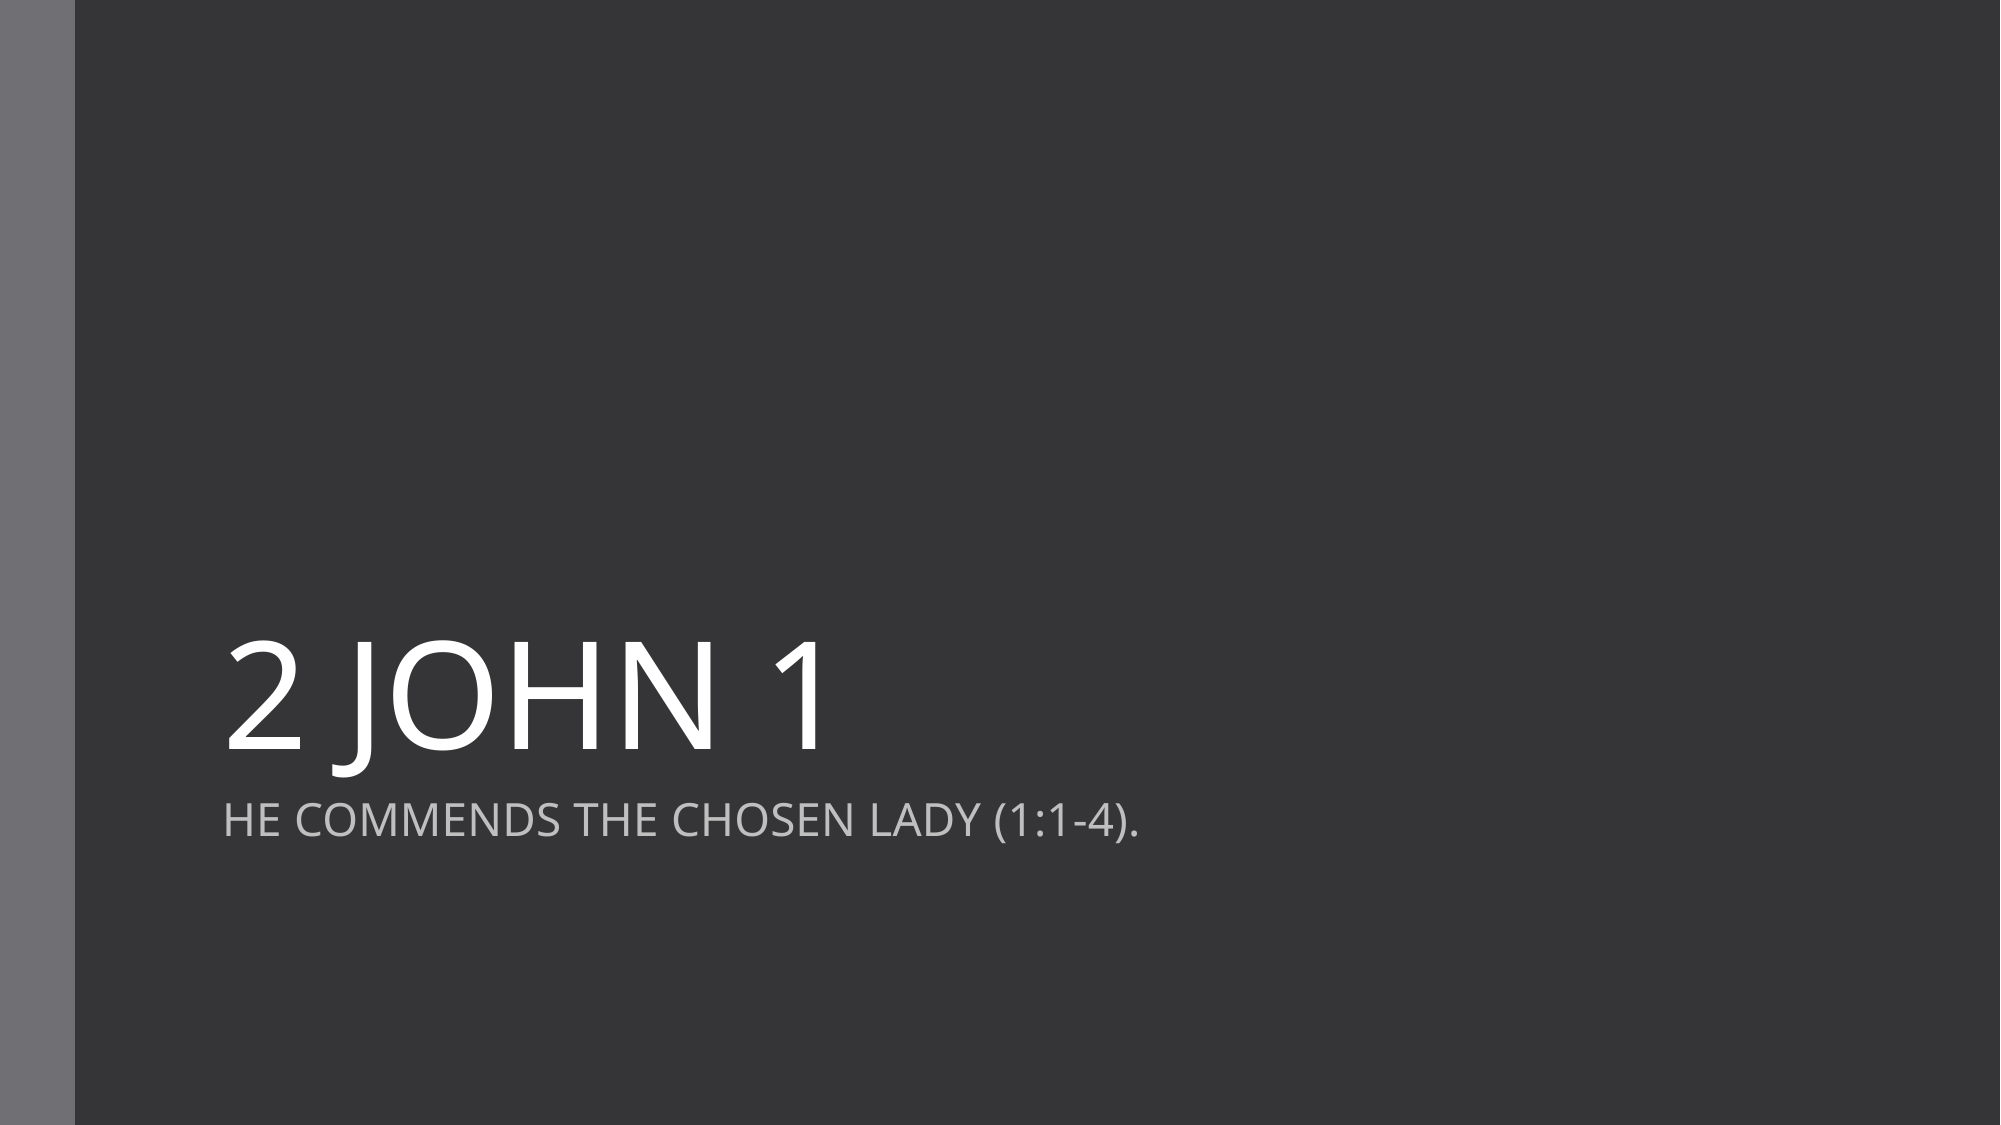

# 2 JOHN 1
HE COMMENDS THE CHOSEN LADY (1:1-4).